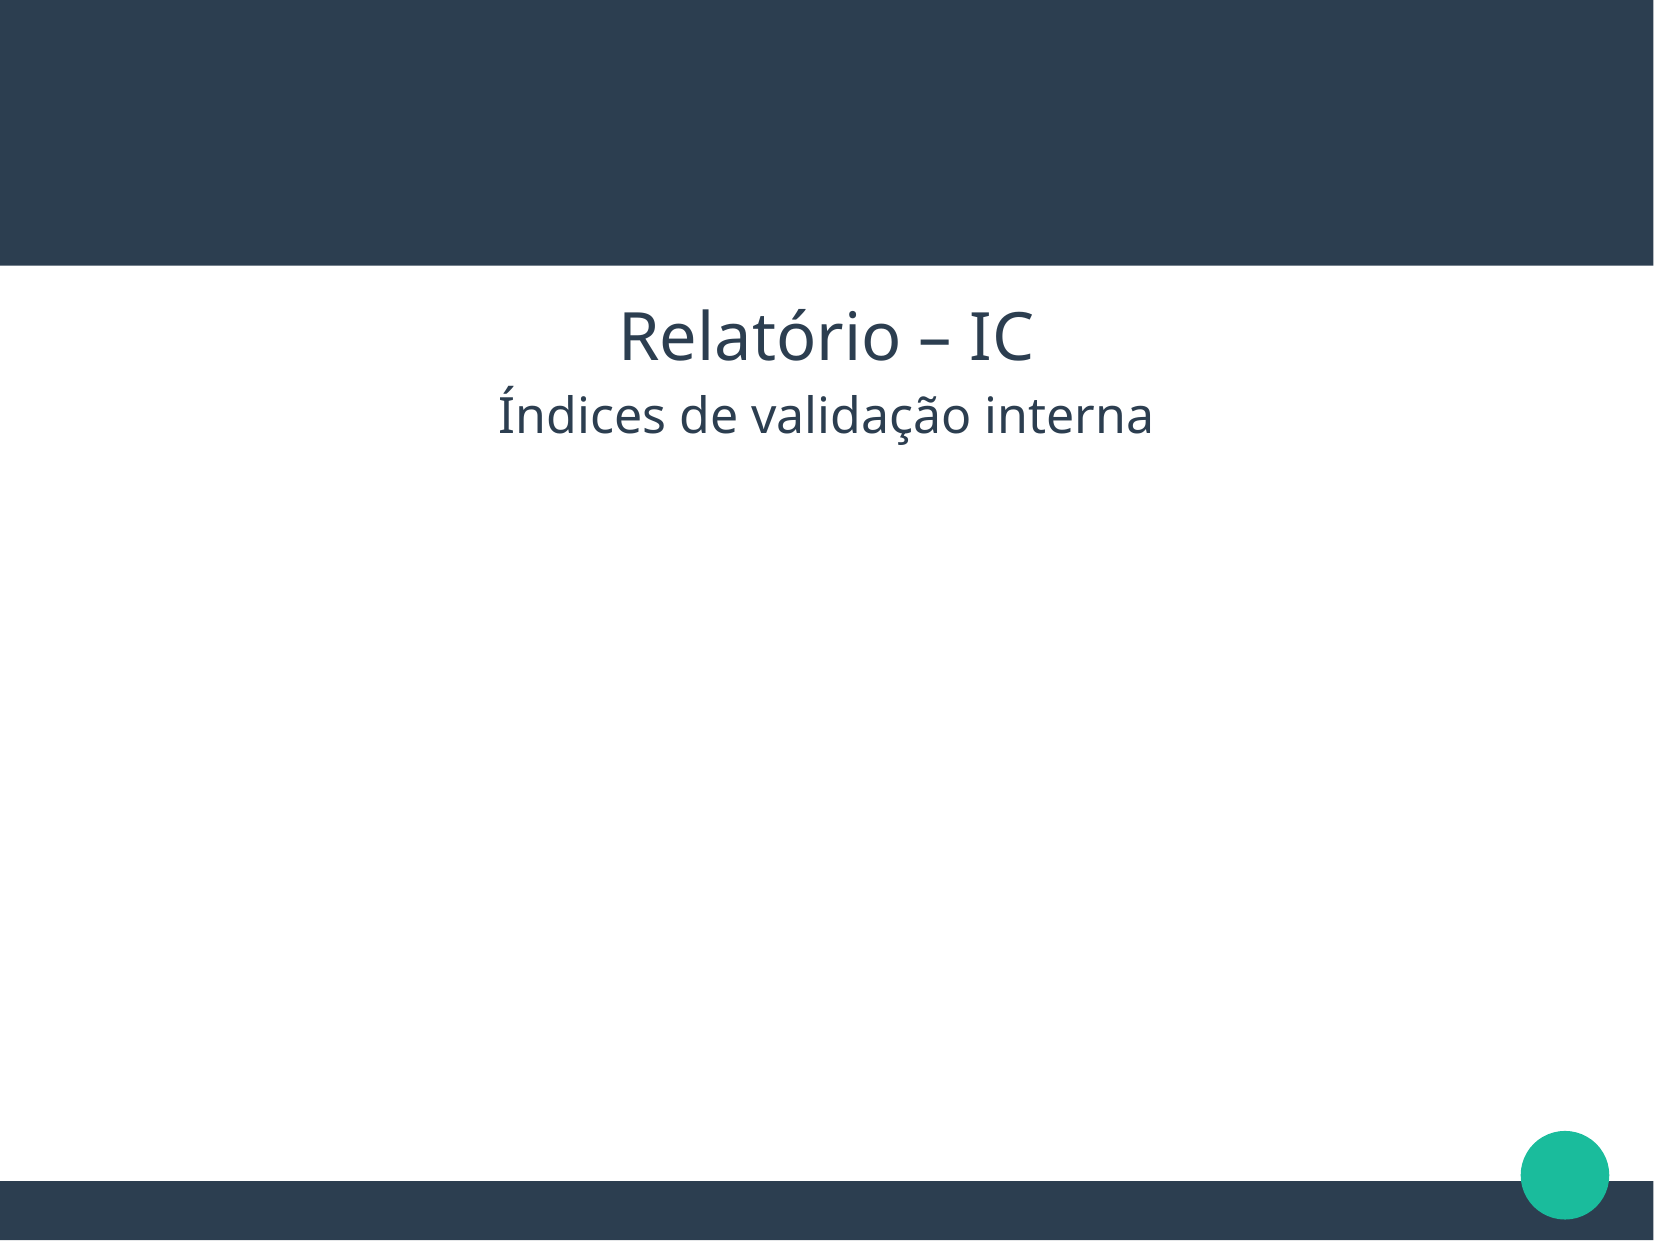

# Relatório – IC
Índices de validação interna